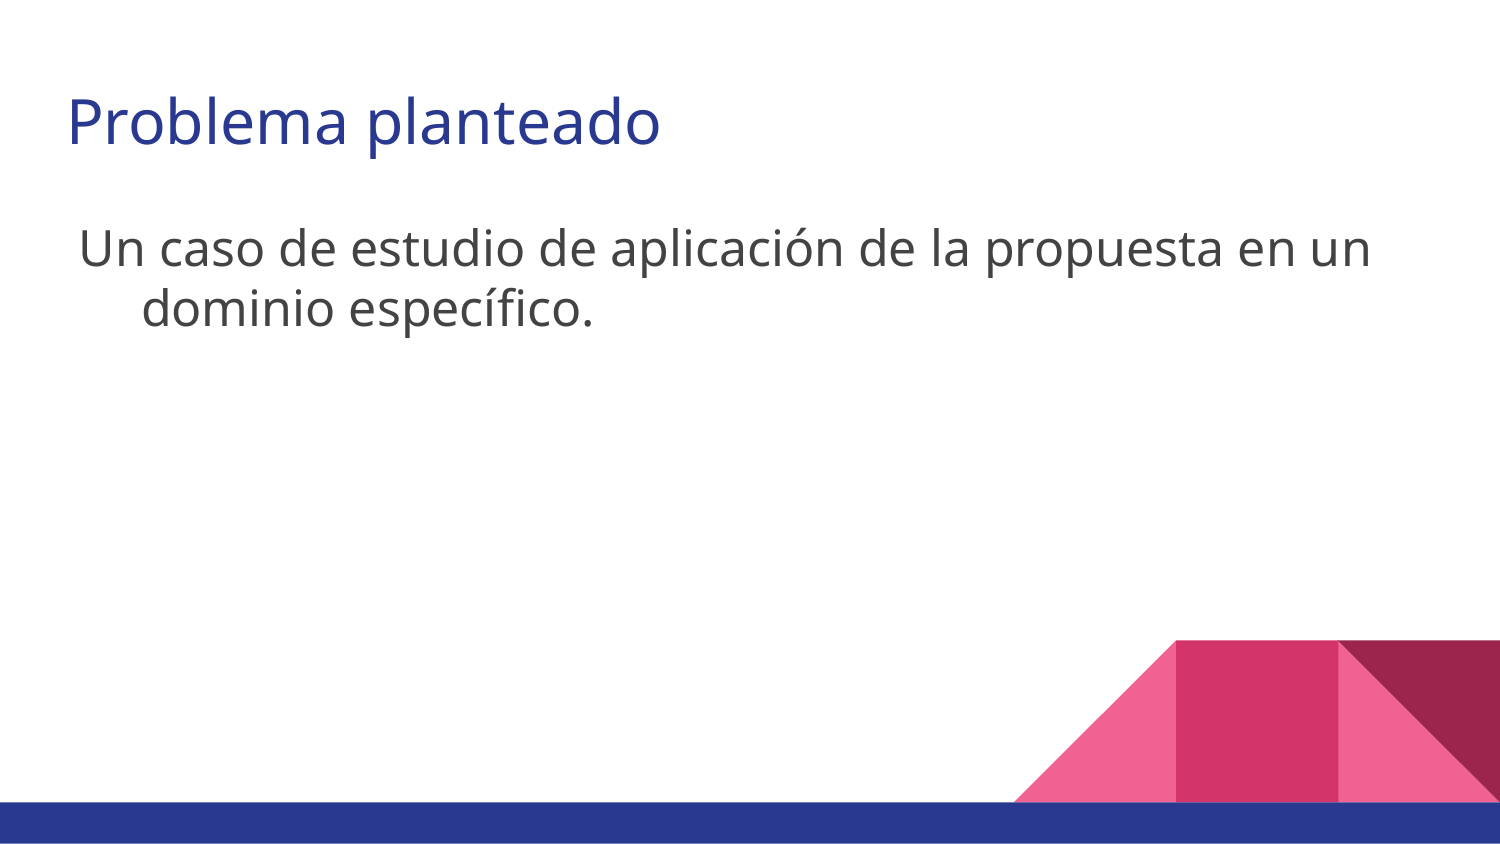

# Problema planteado
Un caso de estudio de aplicación de la propuesta en un dominio específico.